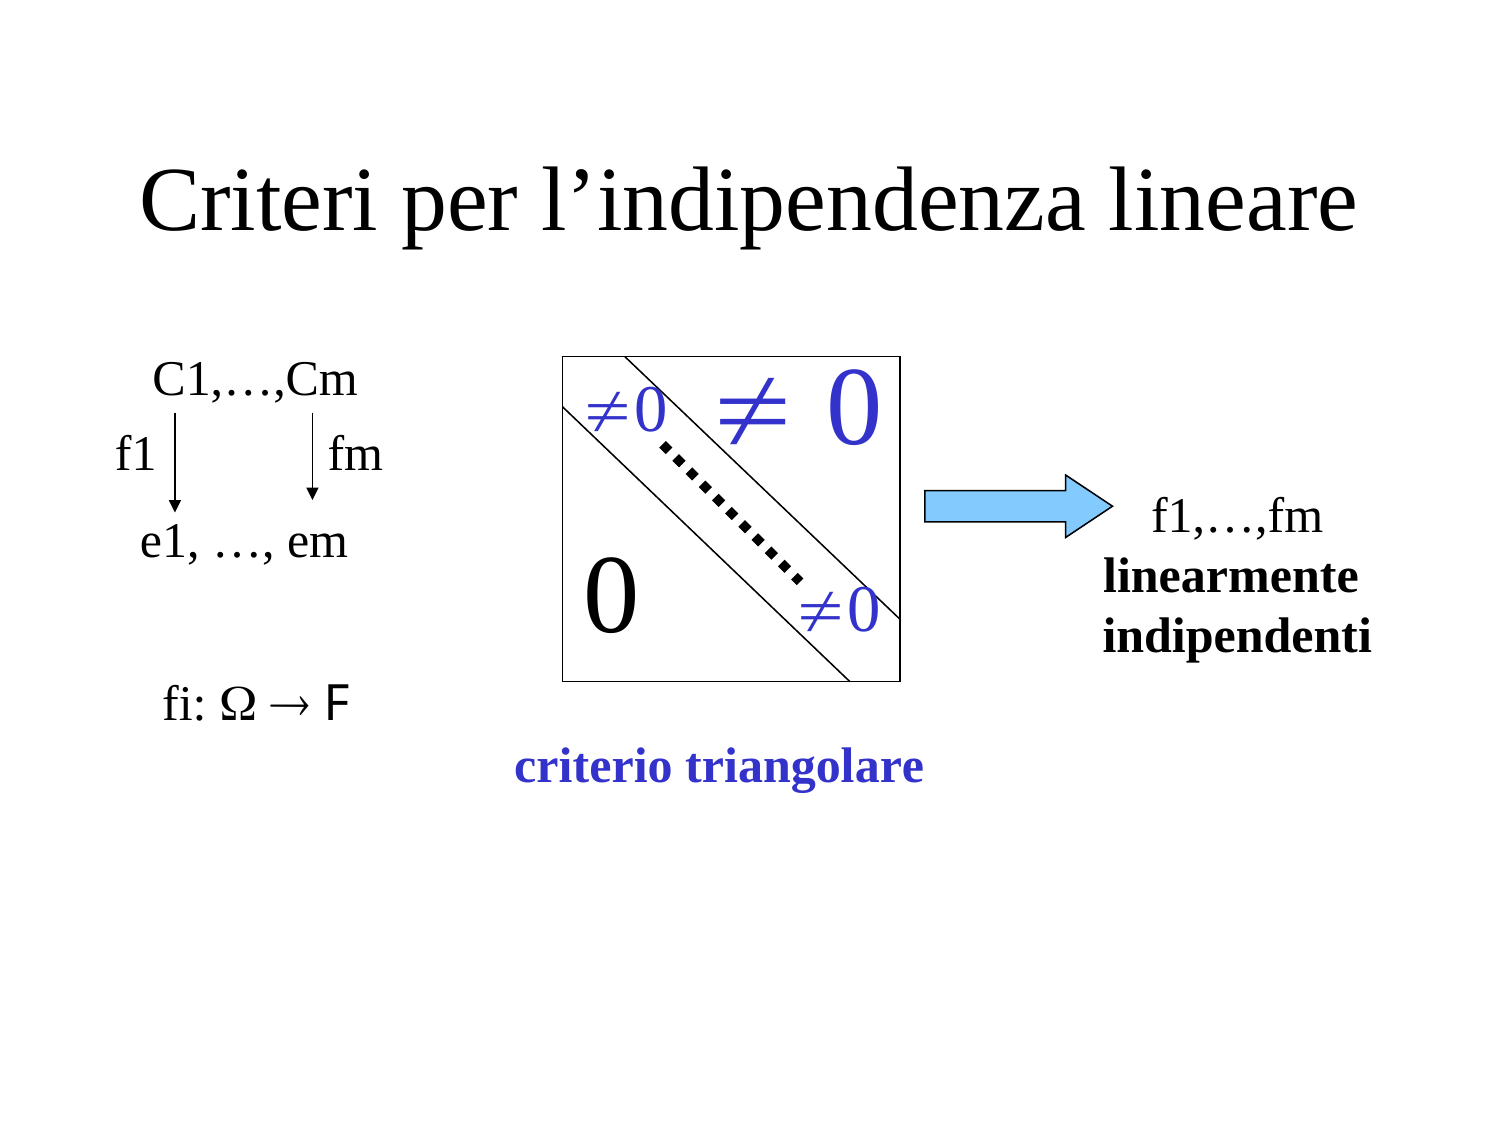

# Criteri per l’indipendenza lineare
 0
0
0
0
criterio triangolare
C1,…,Cm
f1
fm
e1, …, em
fi:   F
f1,…,fm
linearmente
indipendenti